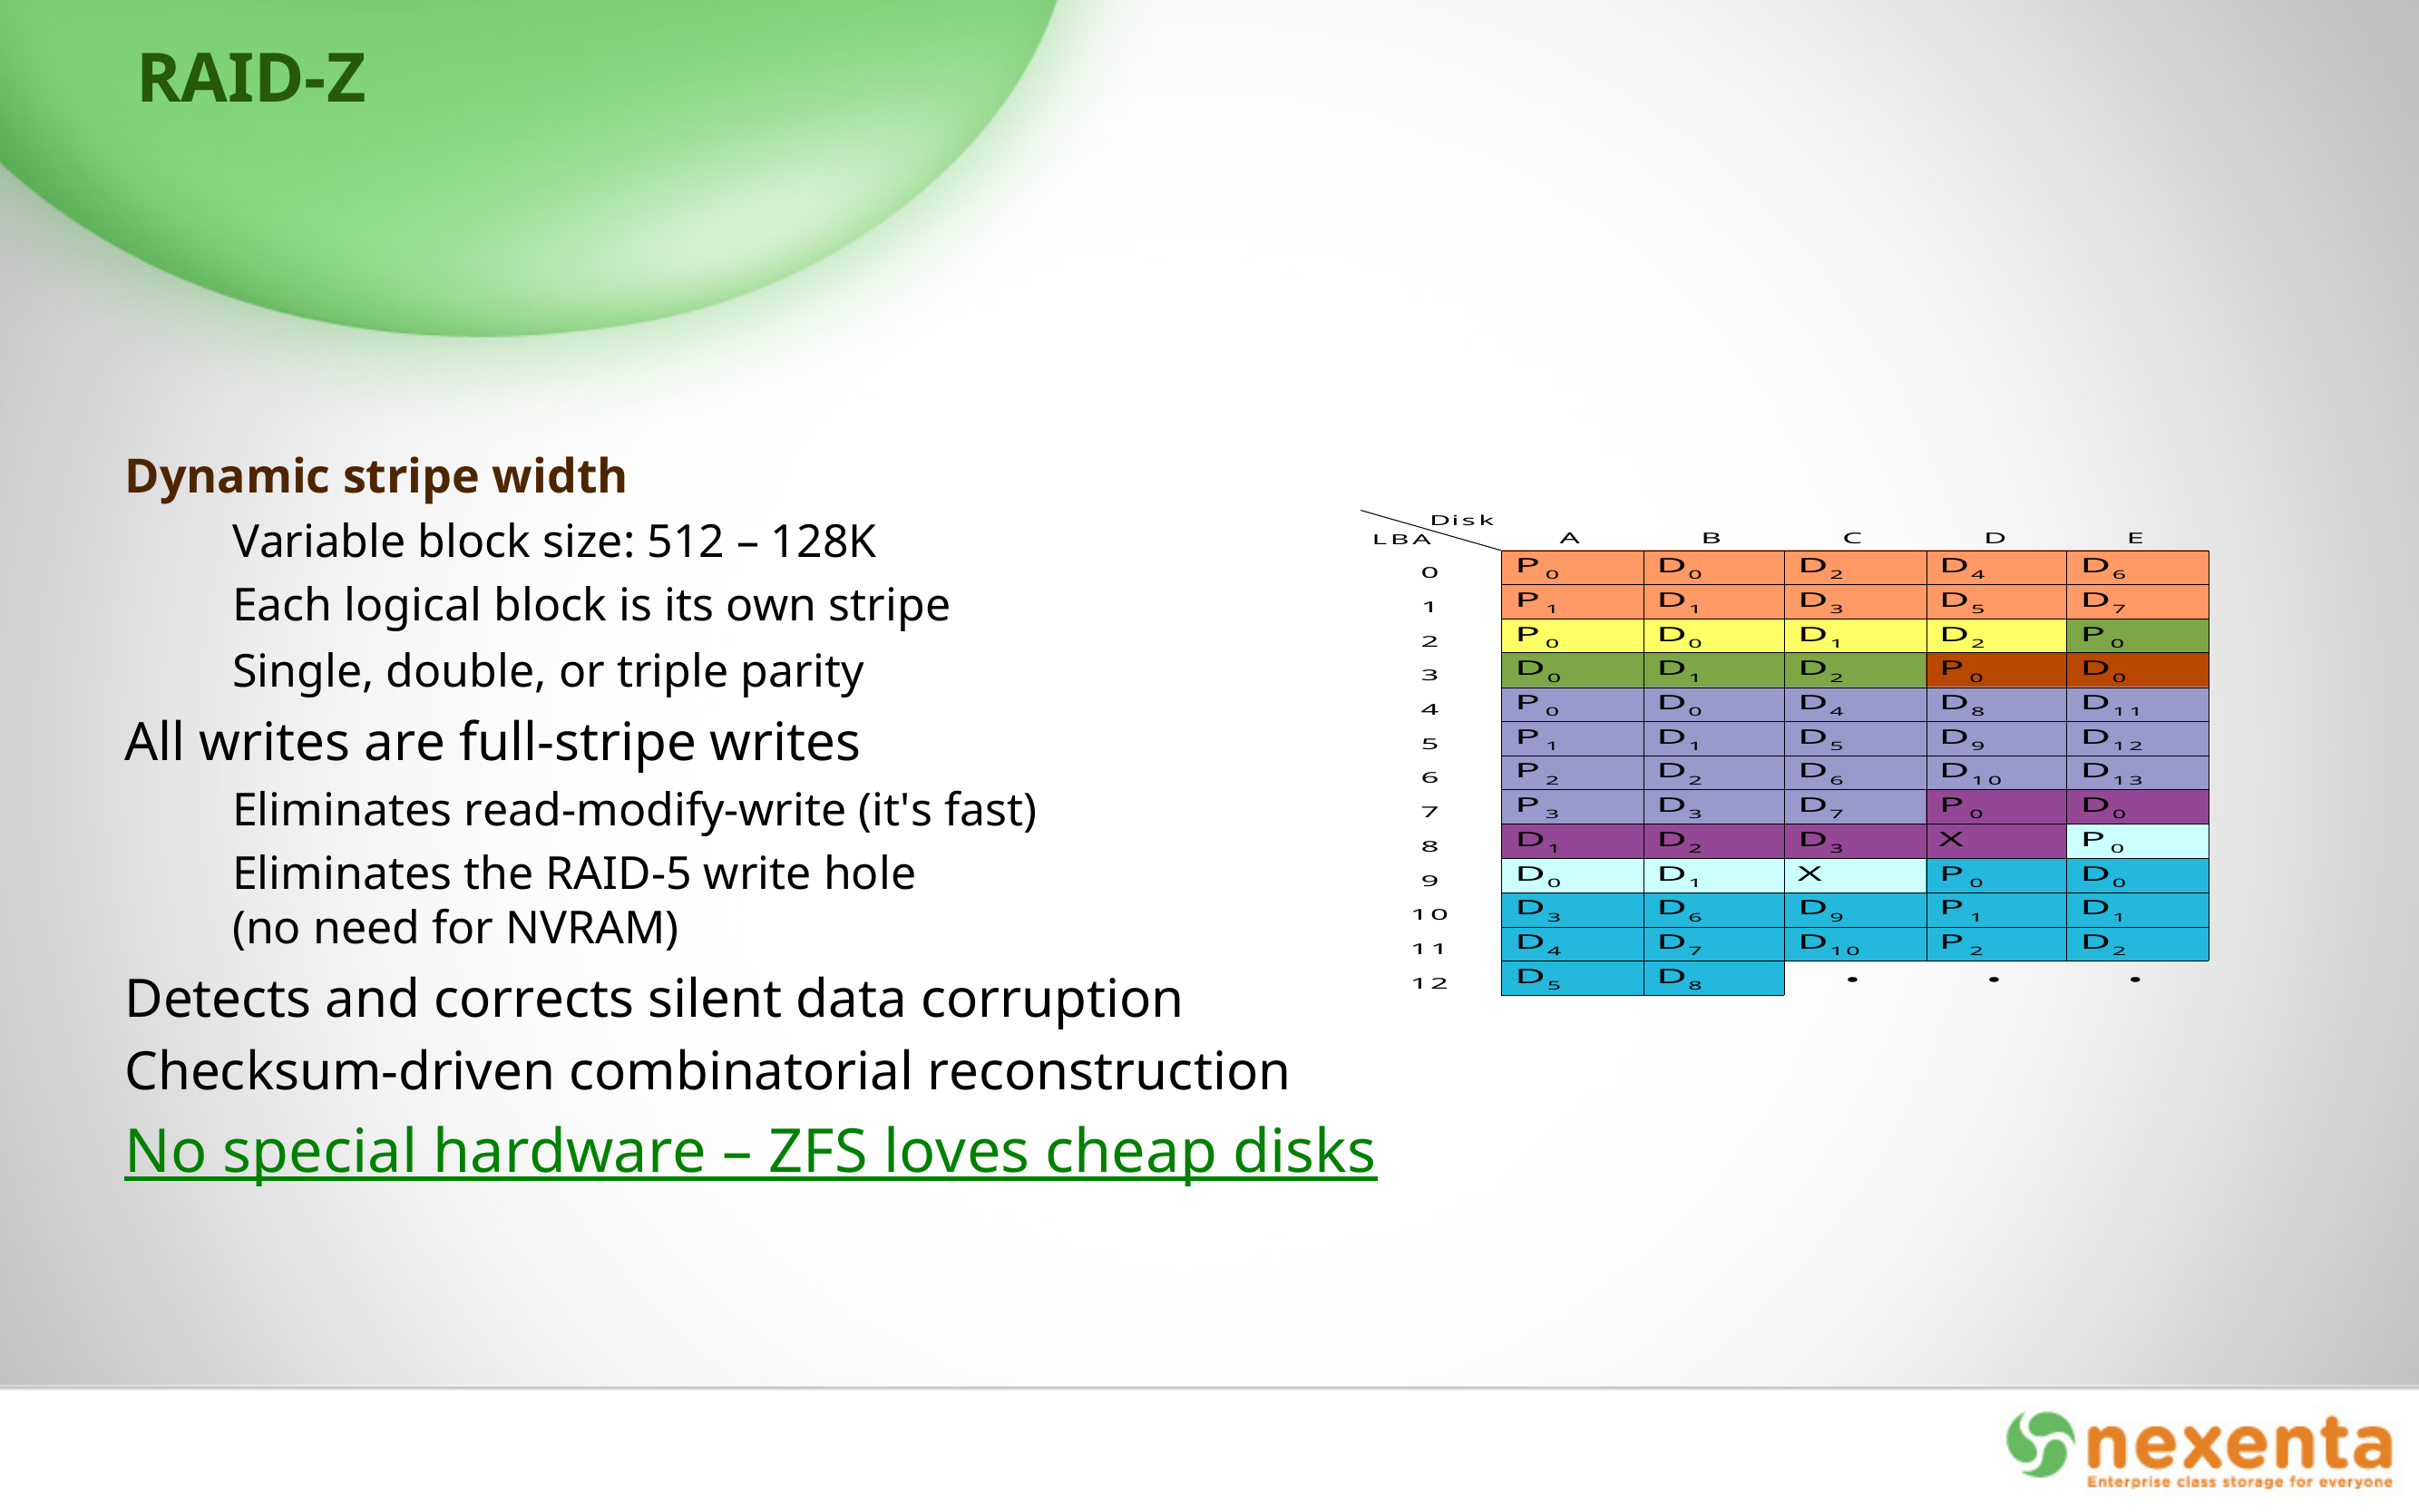

RAID-Z
Dynamic stripe width
	Variable block size: 512 – 128K
	Each logical block is its own stripe
	Single, double, or triple parity
All writes are full-stripe writes
	Eliminates read-modify-write (it's fast)
	Eliminates the RAID-5 write hole
	(no need for NVRAM)
Detects and corrects silent data corruption
Checksum-driven combinatorial reconstruction
No special hardware – ZFS loves cheap disks